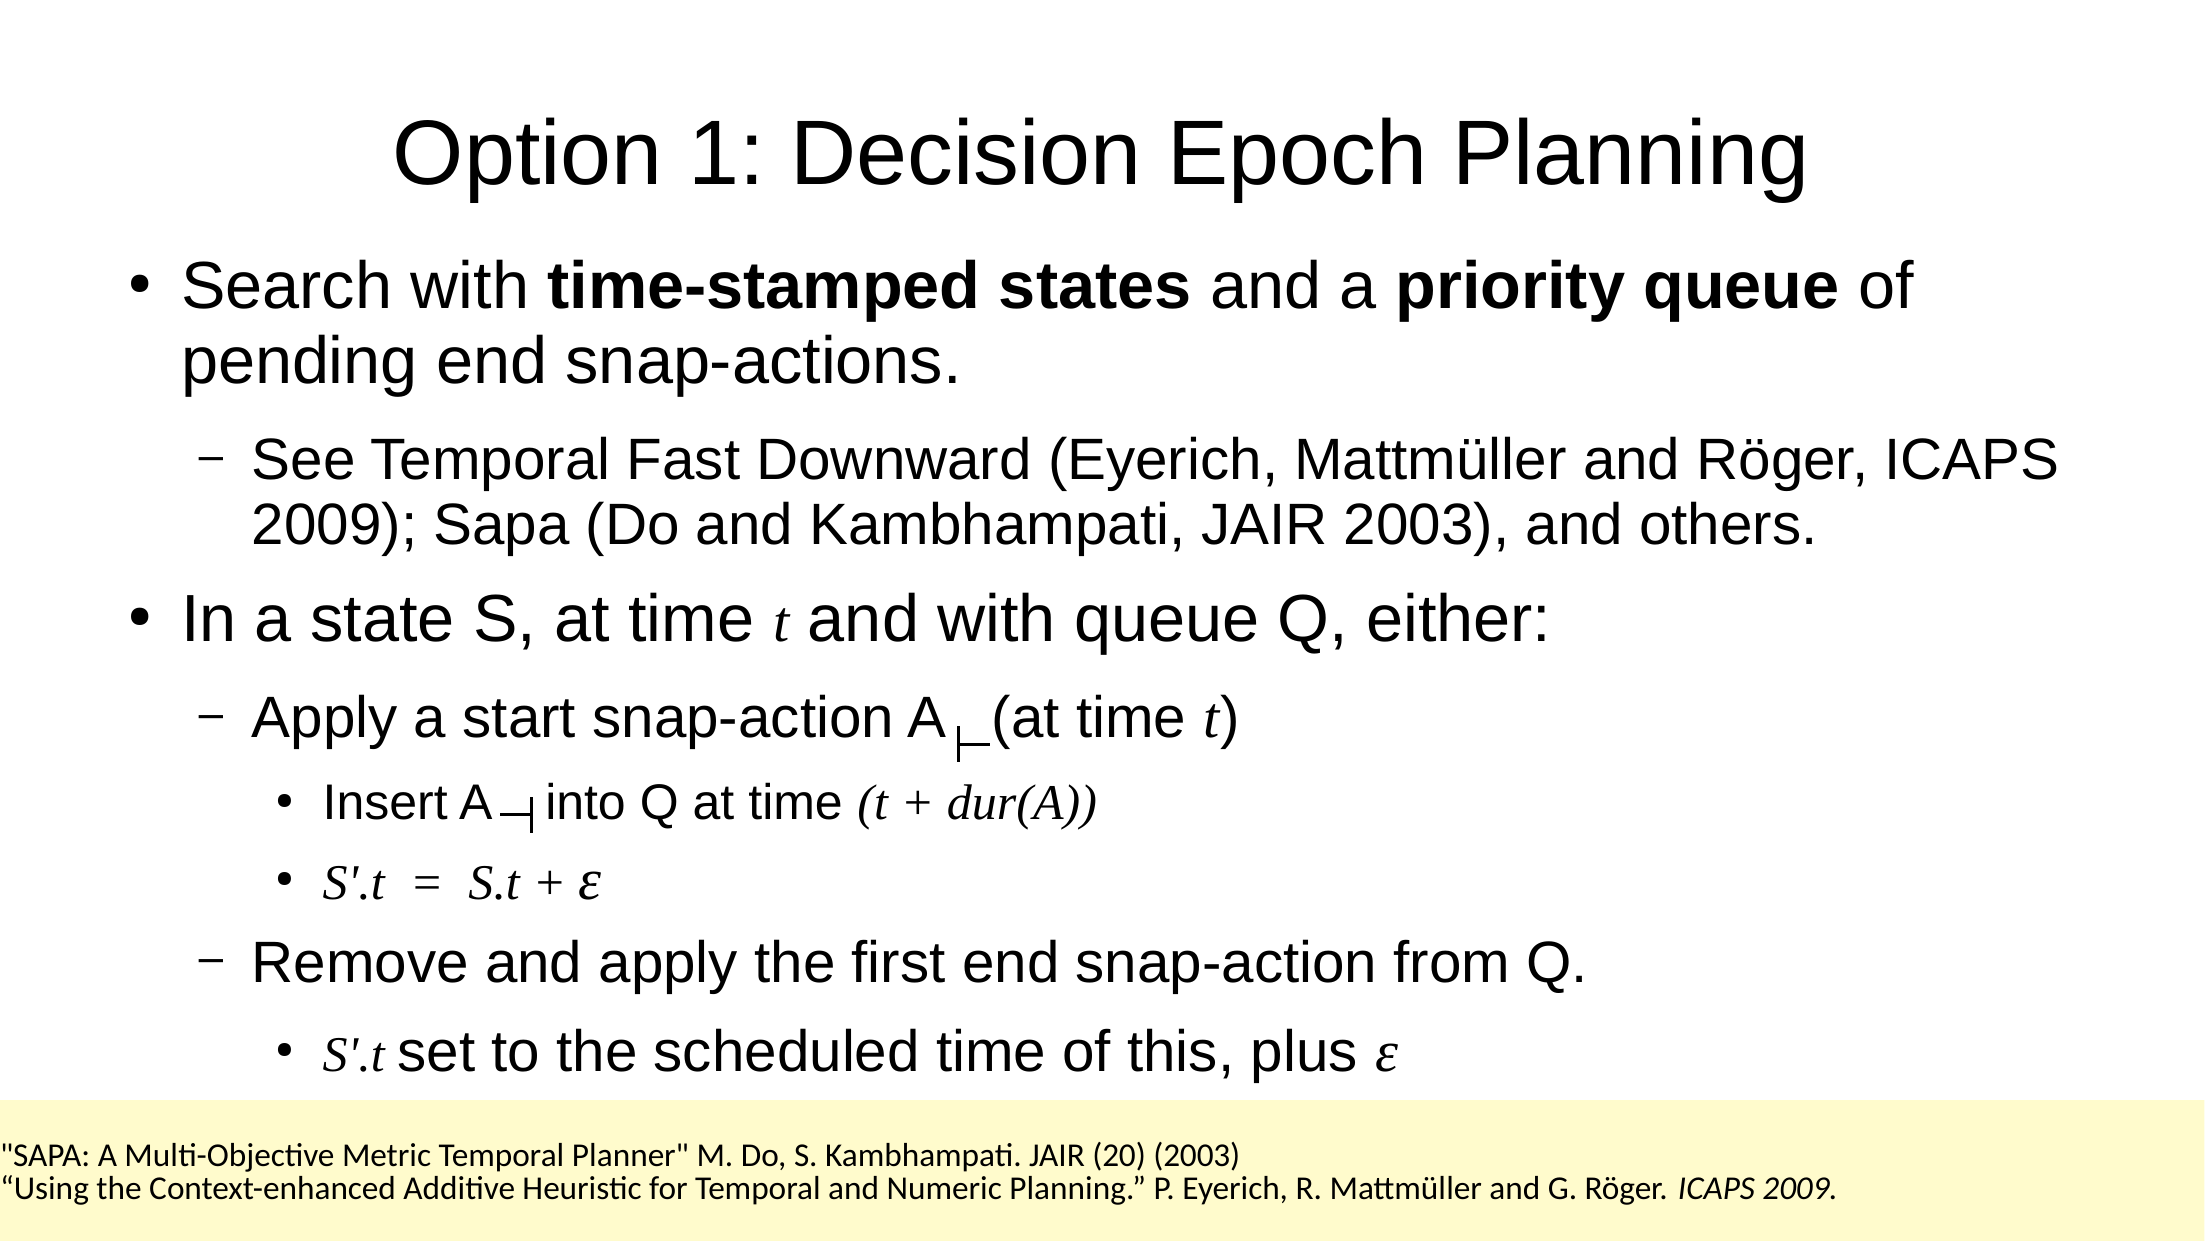

# Option 1: Decision Epoch Planning
Search with time-stamped states and a priority queue of pending end snap-actions.
See Temporal Fast Downward (Eyerich, Mattmüller and Röger, ICAPS 2009); Sapa (Do and Kambhampati, JAIR 2003), and others.
In a state S, at time t and with queue Q, either:
Apply a start snap-action A (at time t)
Insert A into Q at time (t + dur(A))
S'.t = S.t + ε
Remove and apply the first end snap-action from Q.
S'.t set to the scheduled time of this, plus ε
"SAPA: A Multi-Objective Metric Temporal Planner" M. Do, S. Kambhampati. JAIR (20) (2003)
“Using the Context-enhanced Additive Heuristic for Temporal and Numeric Planning.” P. Eyerich, R. Mattmüller and G. Röger. ICAPS 2009.